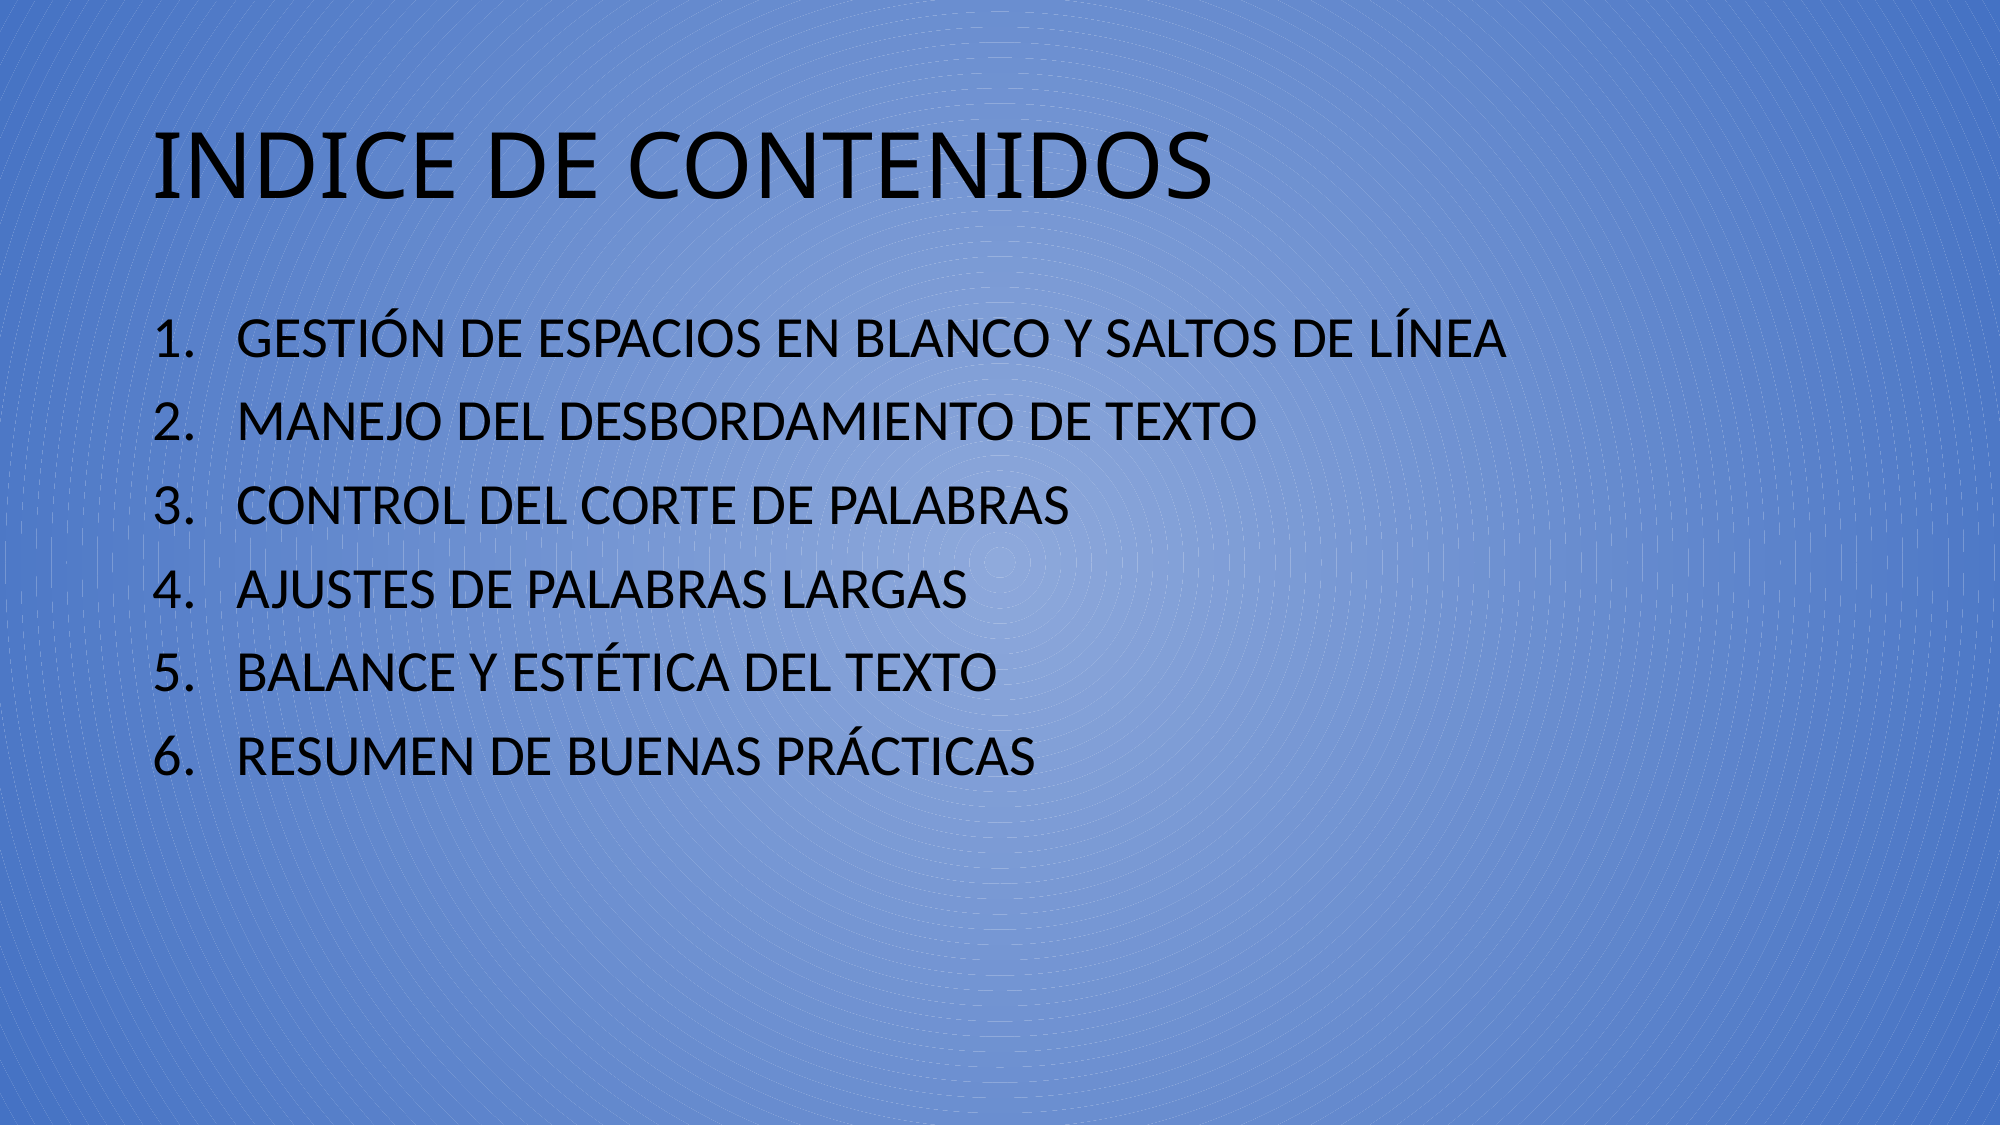

# INDICE DE CONTENIDOS
GESTIÓN DE ESPACIOS EN BLANCO Y SALTOS DE LÍNEA
MANEJO DEL DESBORDAMIENTO DE TEXTO
CONTROL DEL CORTE DE PALABRAS
AJUSTES DE PALABRAS LARGAS
BALANCE Y ESTÉTICA DEL TEXTO
RESUMEN DE BUENAS PRÁCTICAS